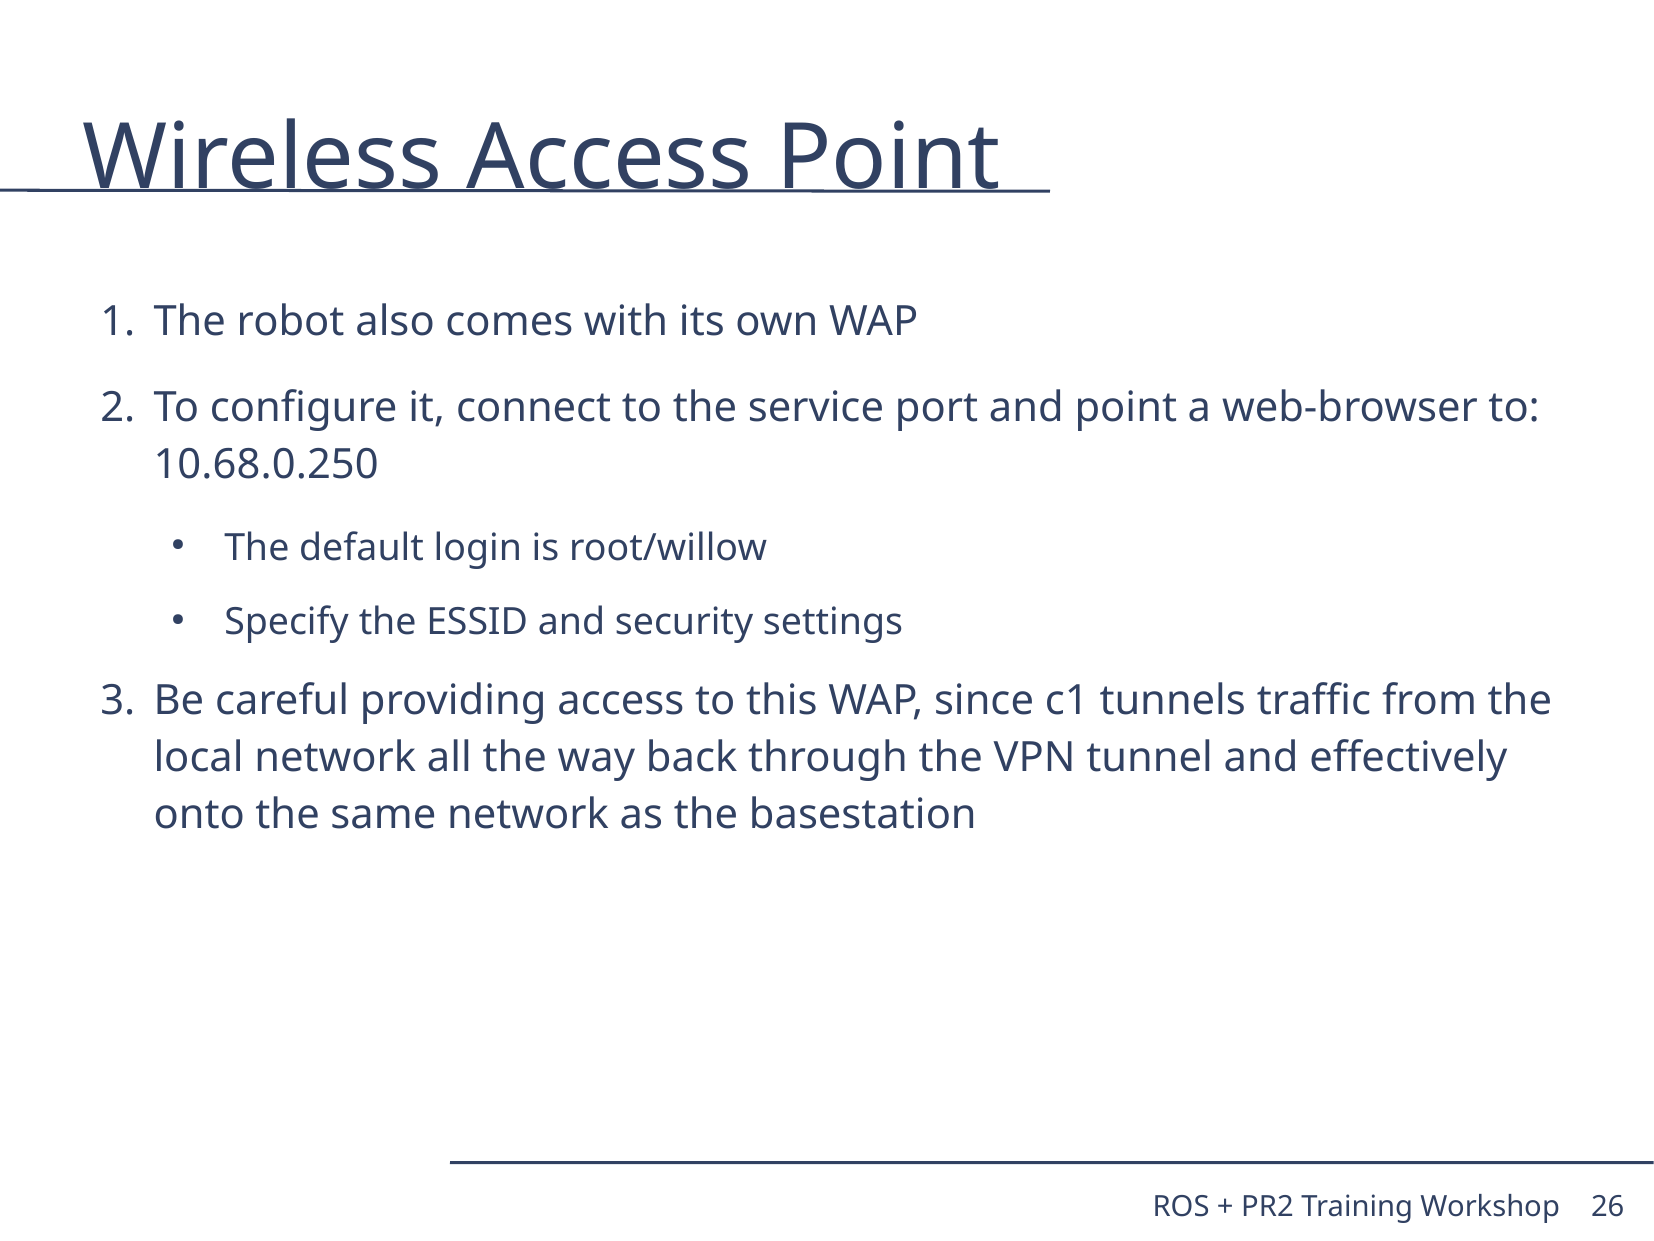

# Wireless Access Point
The robot also comes with its own WAP
To configure it, connect to the service port and point a web-browser to: 10.68.0.250
The default login is root/willow
Specify the ESSID and security settings
Be careful providing access to this WAP, since c1 tunnels traffic from the local network all the way back through the VPN tunnel and effectively onto the same network as the basestation